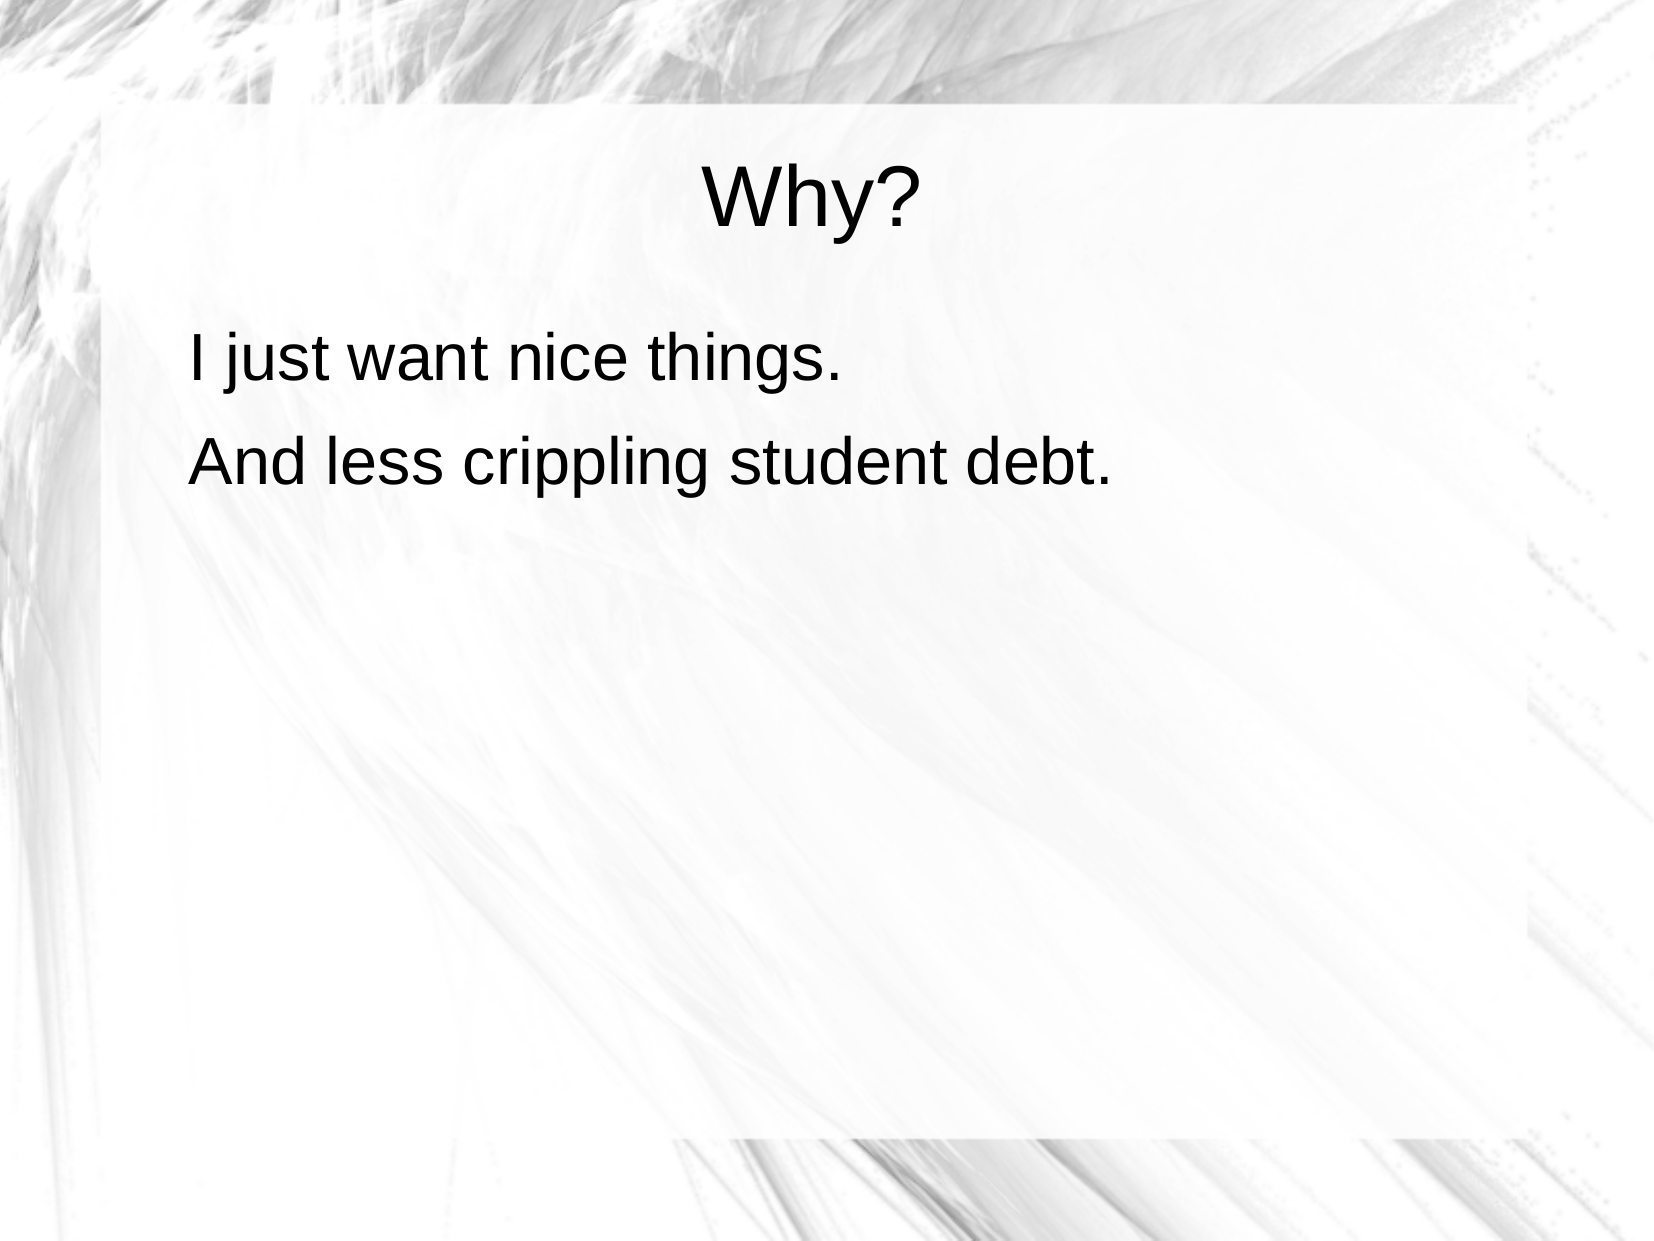

# Why?
I just want nice things.
And less crippling student debt.